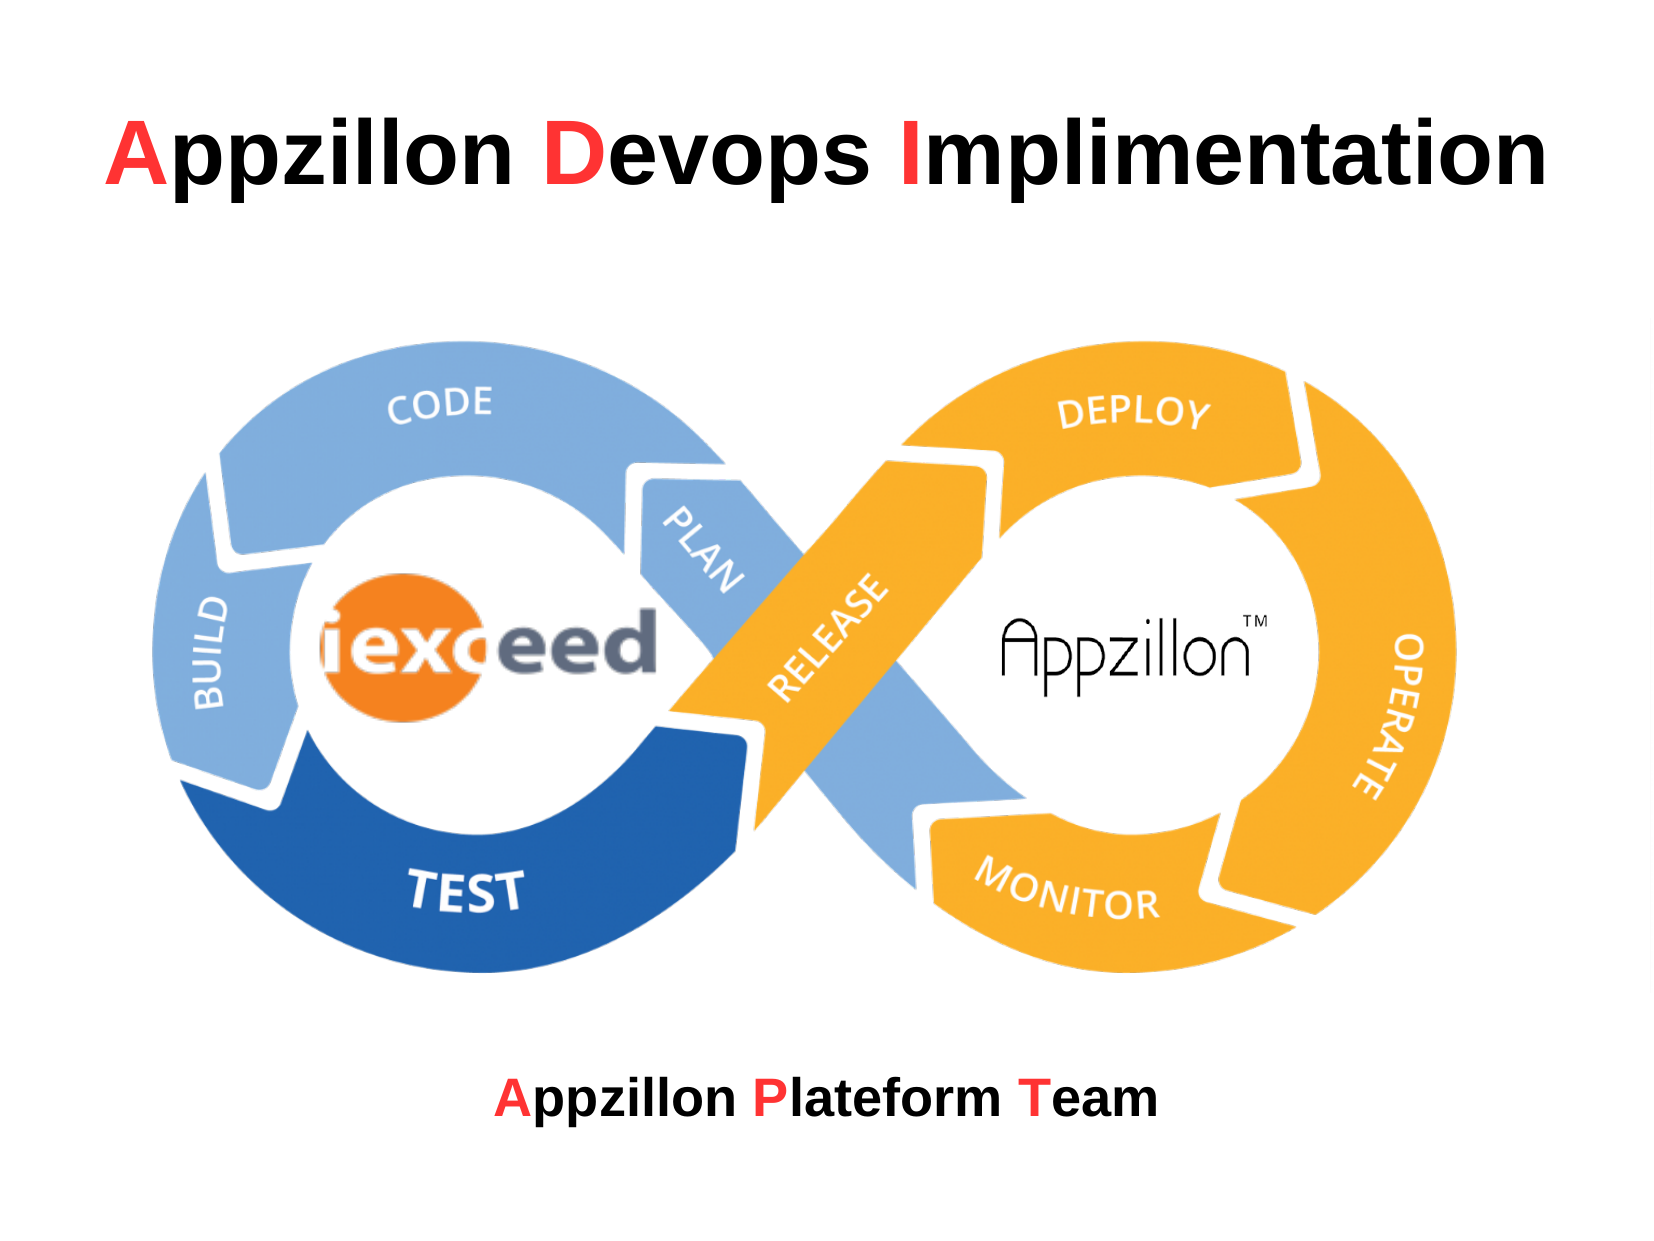

# Appzillon Devops Implimentation
Appzillon Plateform Team